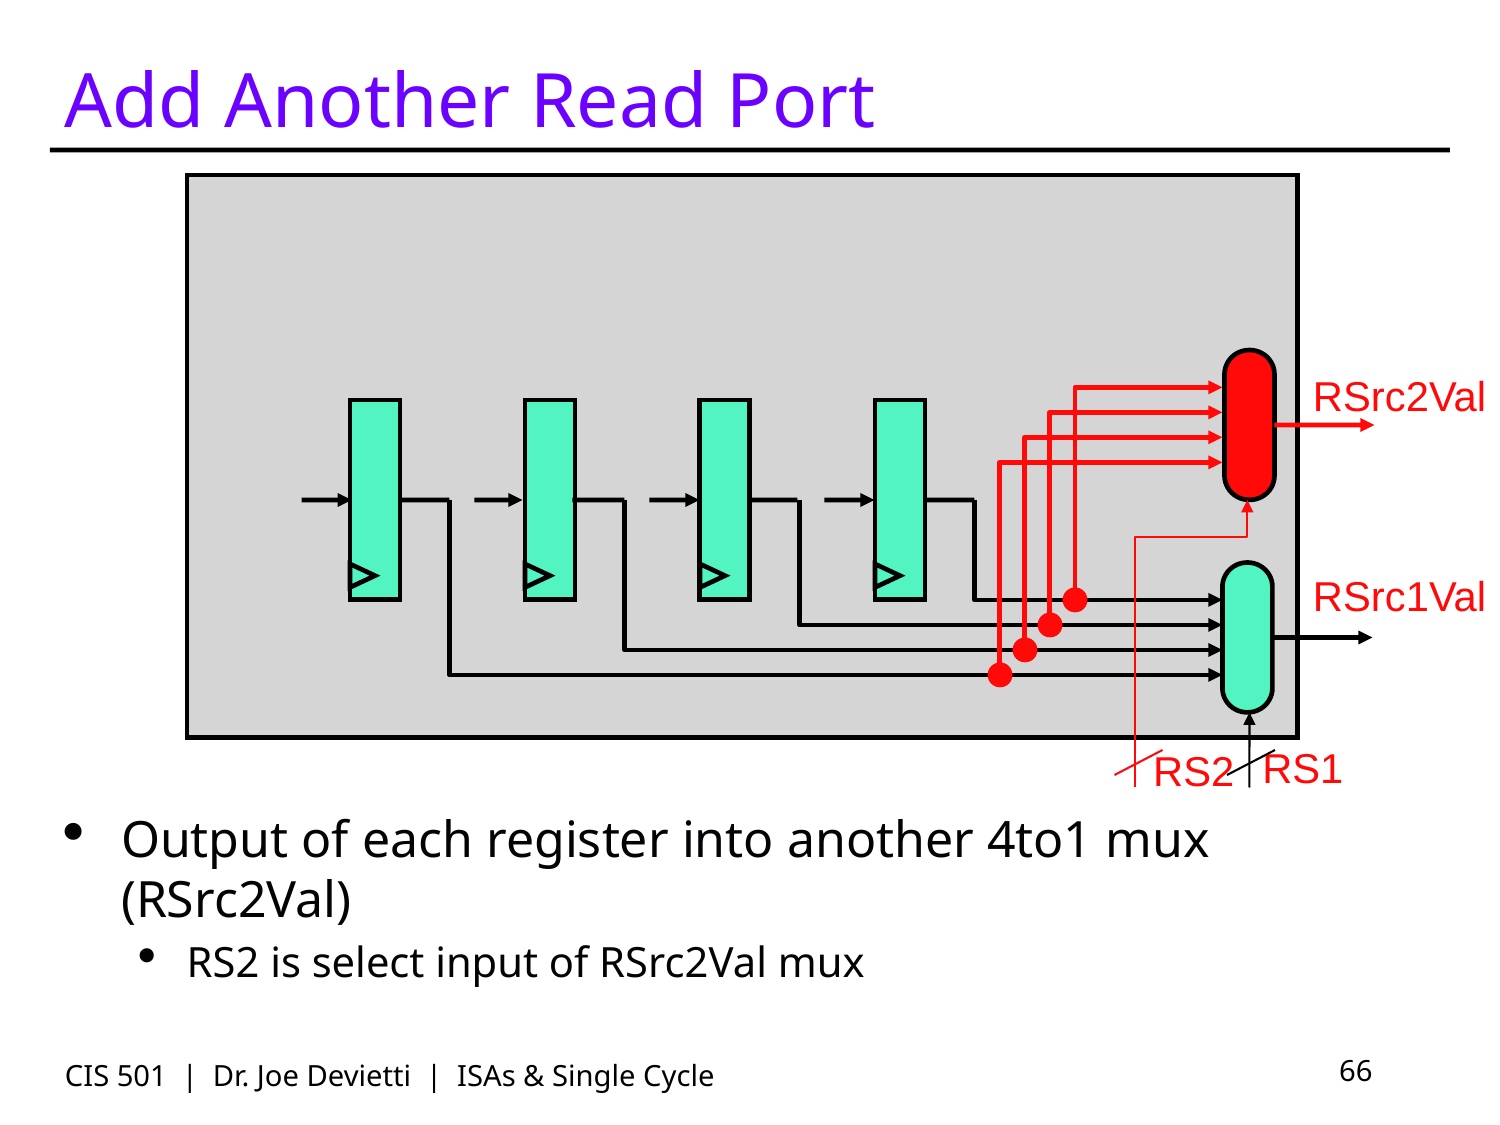

Add Another Read Port
RSrc2Val
RSrc1Val
RS1
RS2
Output of each register into another 4to1 mux (RSrc2Val)
RS2 is select input of RSrc2Val mux
CIS 501 | Dr. Joe Devietti | ISAs & Single Cycle